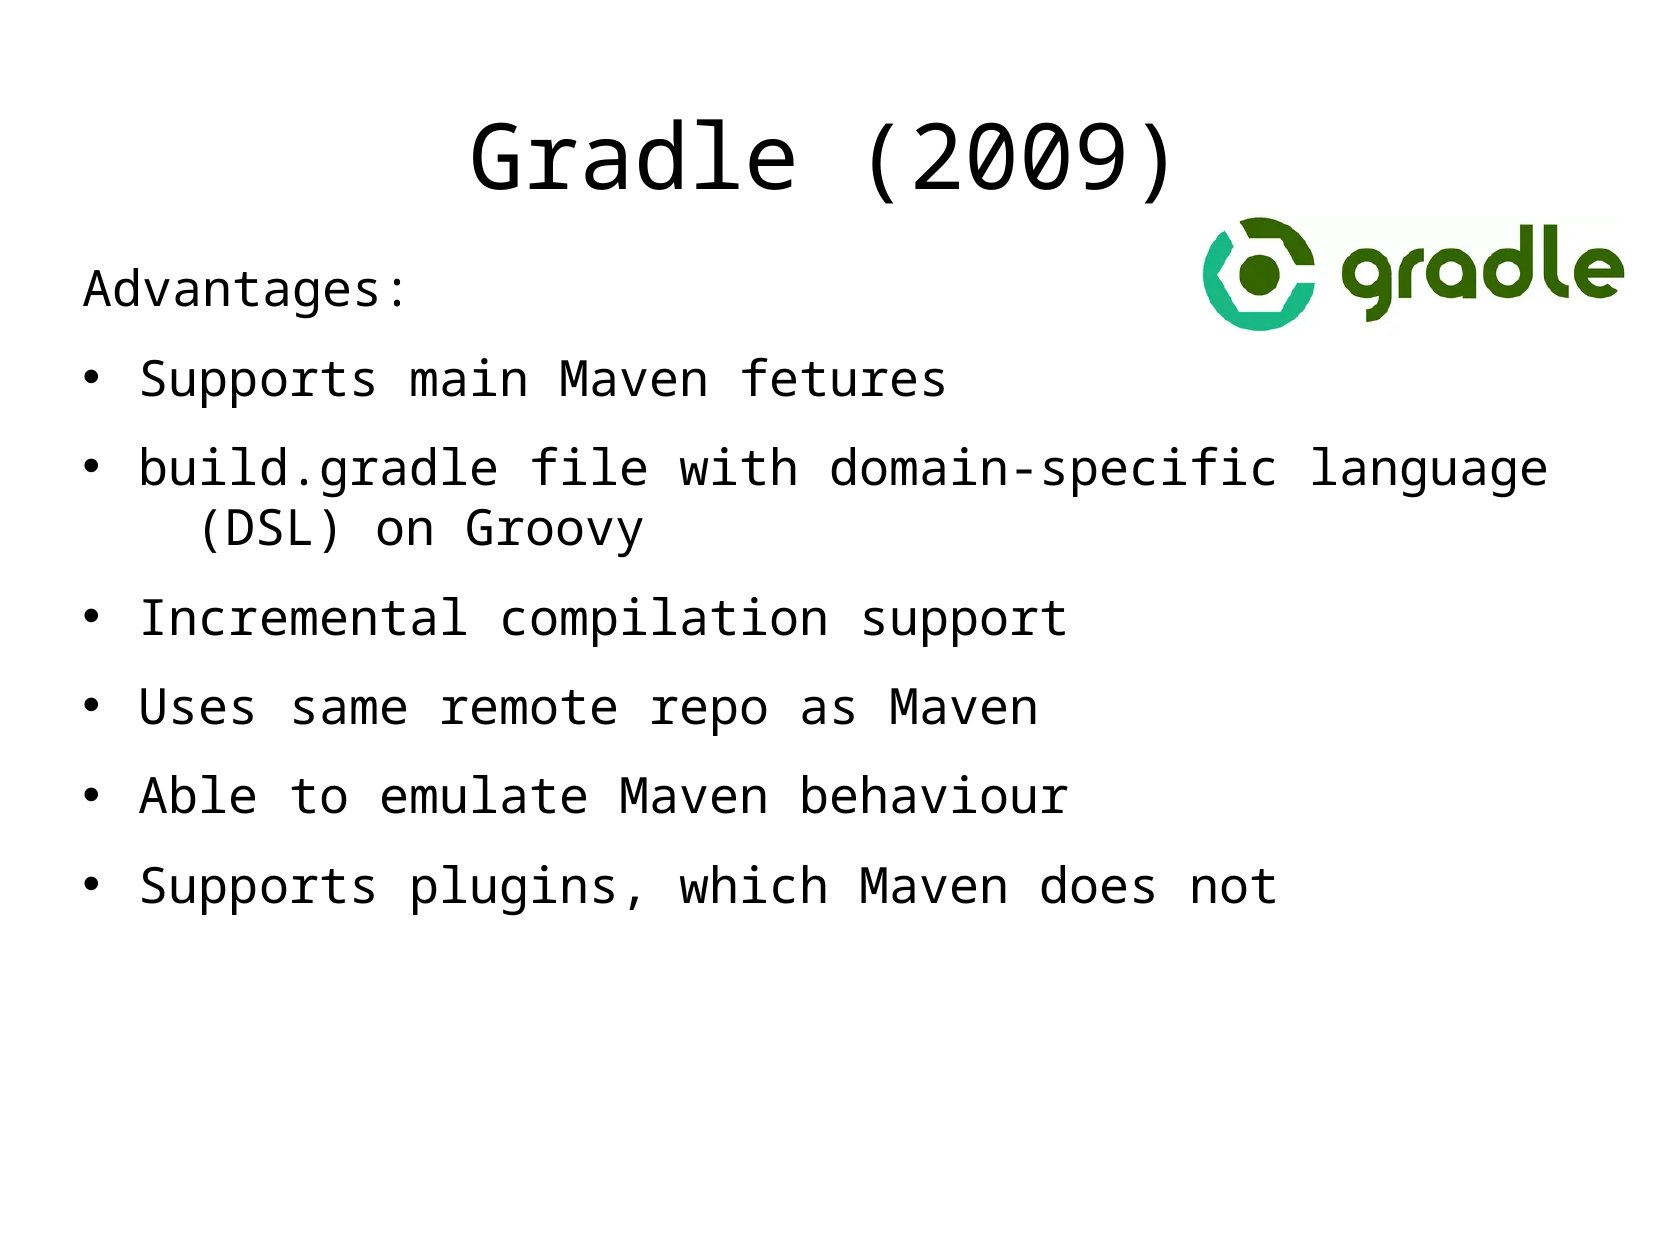

# Gradle (2009)
Advantages:
Supports main Maven fetures
build.gradle file with domain-specific language (DSL) on Groovy
Incremental compilation support
Uses same remote repo as Maven
Able to emulate Maven behaviour
Supports plugins, which Maven does not